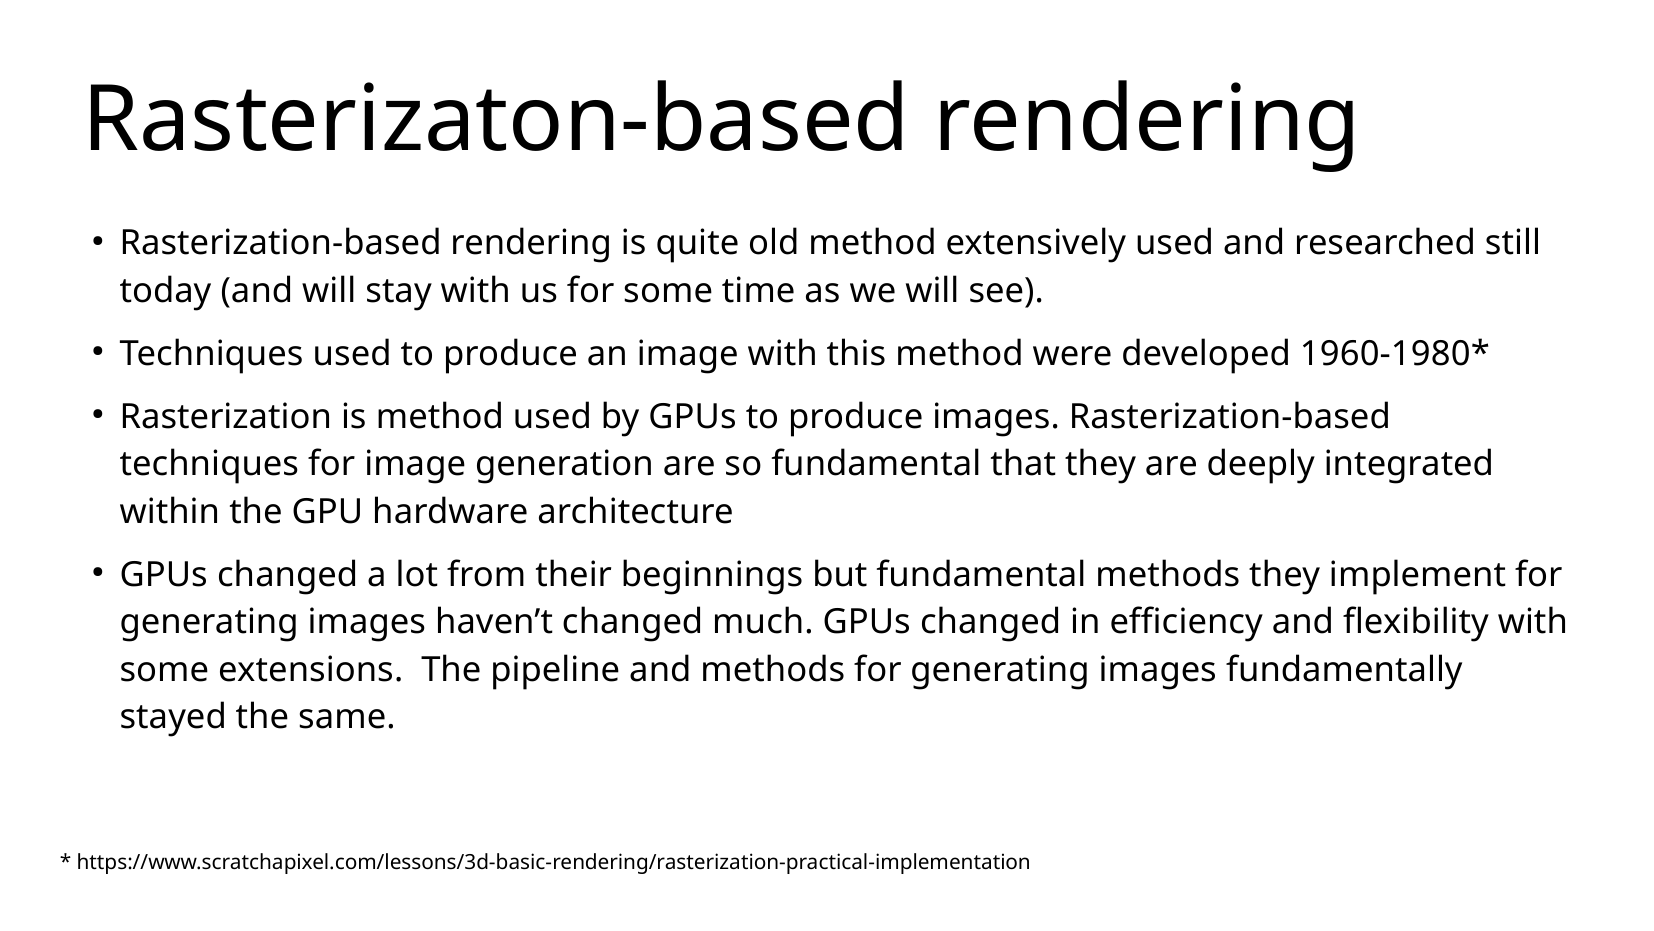

# Rasterizaton-based rendering
Rasterization-based rendering is quite old method extensively used and researched still today (and will stay with us for some time as we will see).
Techniques used to produce an image with this method were developed 1960-1980*
Rasterization is method used by GPUs to produce images. Rasterization-based techniques for image generation are so fundamental that they are deeply integrated within the GPU hardware architecture
GPUs changed a lot from their beginnings but fundamental methods they implement for generating images haven’t changed much. GPUs changed in efficiency and flexibility with some extensions. The pipeline and methods for generating images fundamentally stayed the same.
* https://www.scratchapixel.com/lessons/3d-basic-rendering/rasterization-practical-implementation